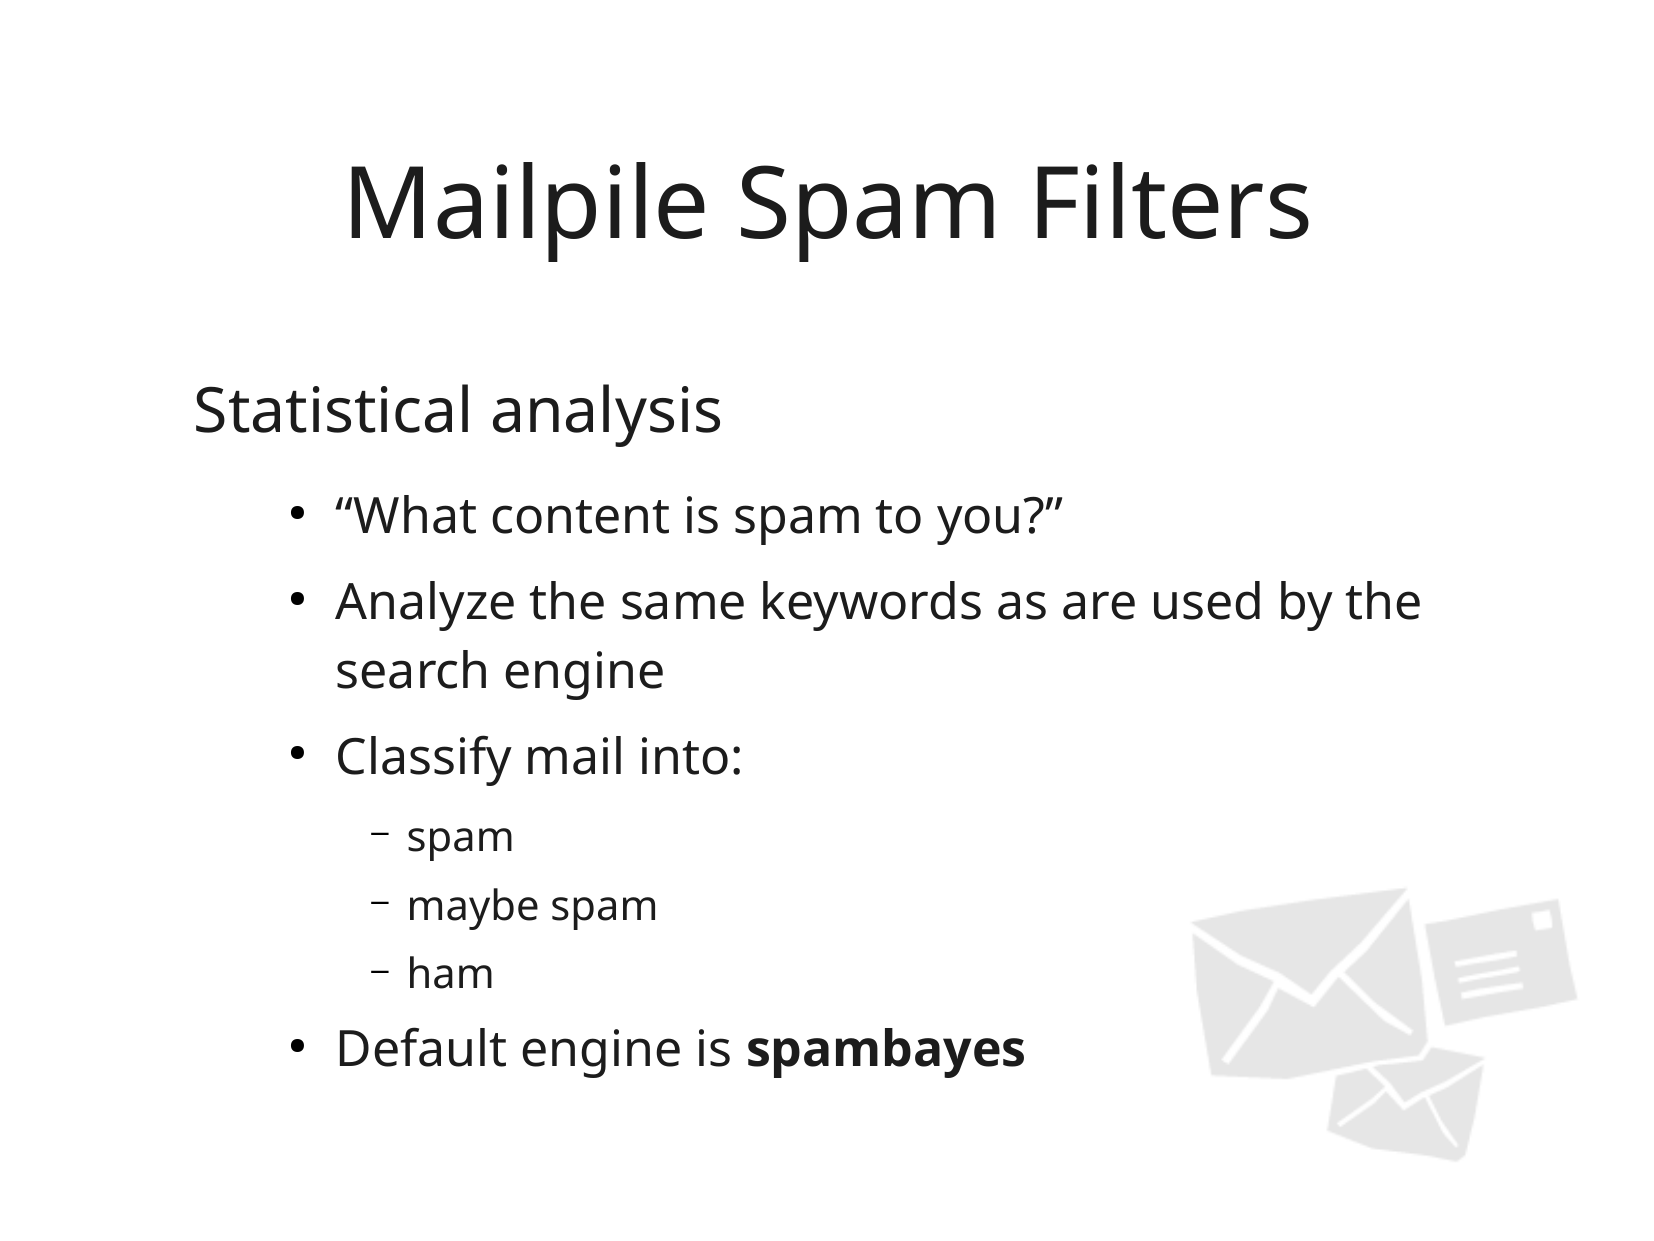

# Mailpile Spam Filters
Statistical analysis
“What content is spam to you?”
Analyze the same keywords as are used by the search engine
Classify mail into:
spam
maybe spam
ham
Default engine is spambayes